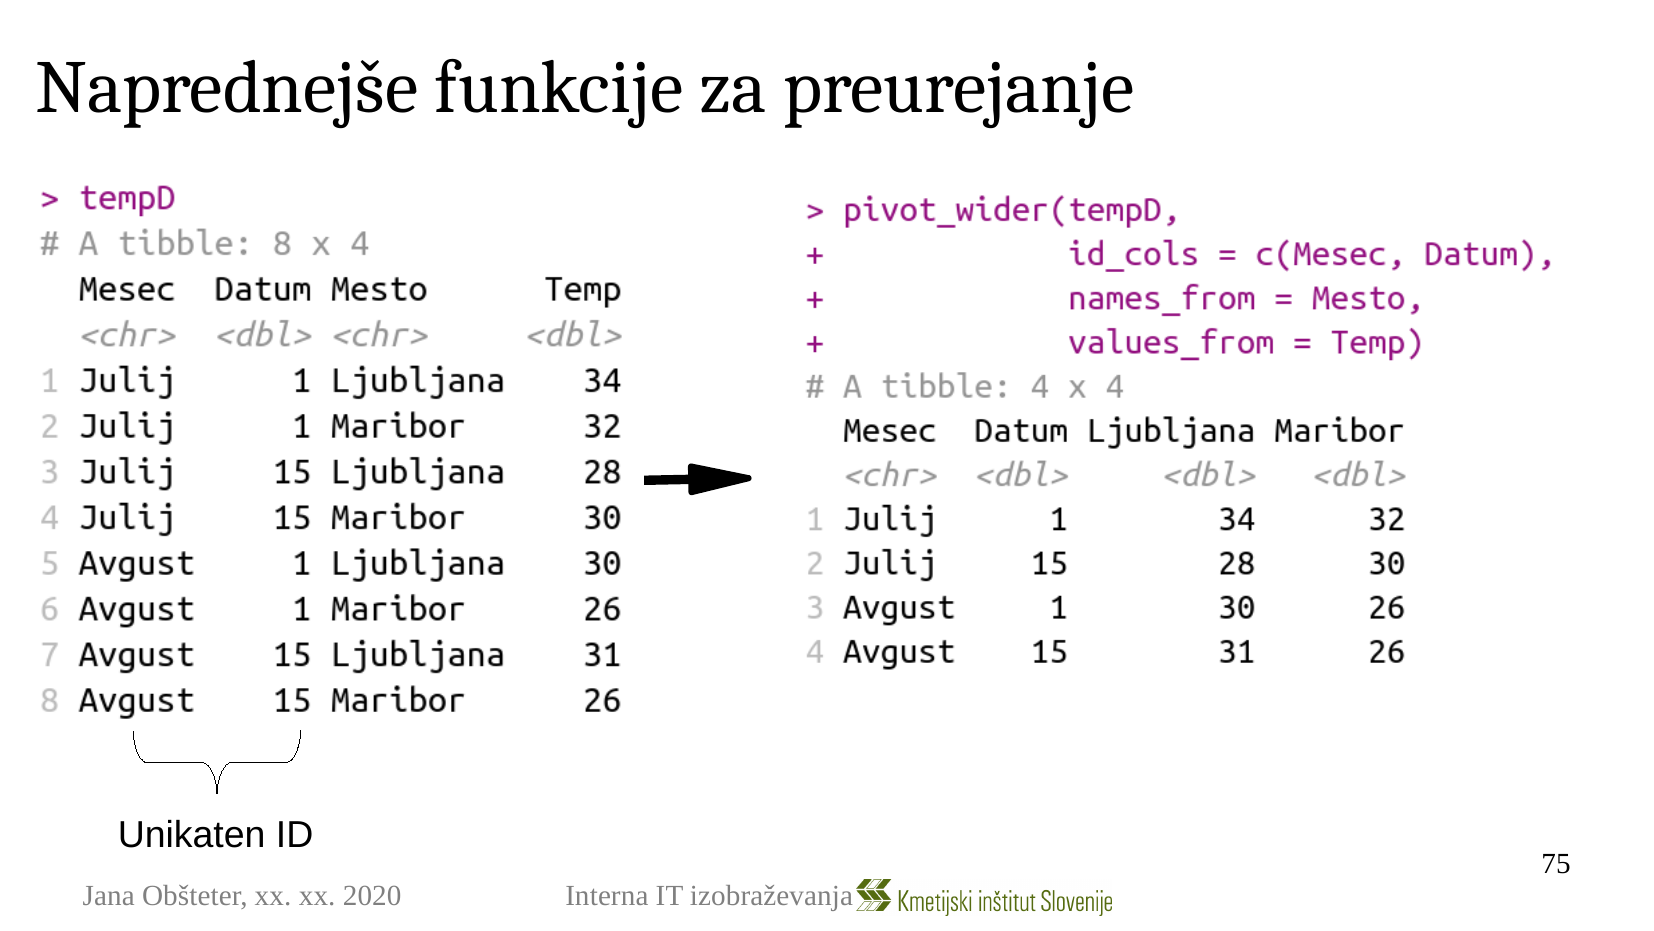

# Naprednejše funkcije za preurejanje
Unikaten ID
75